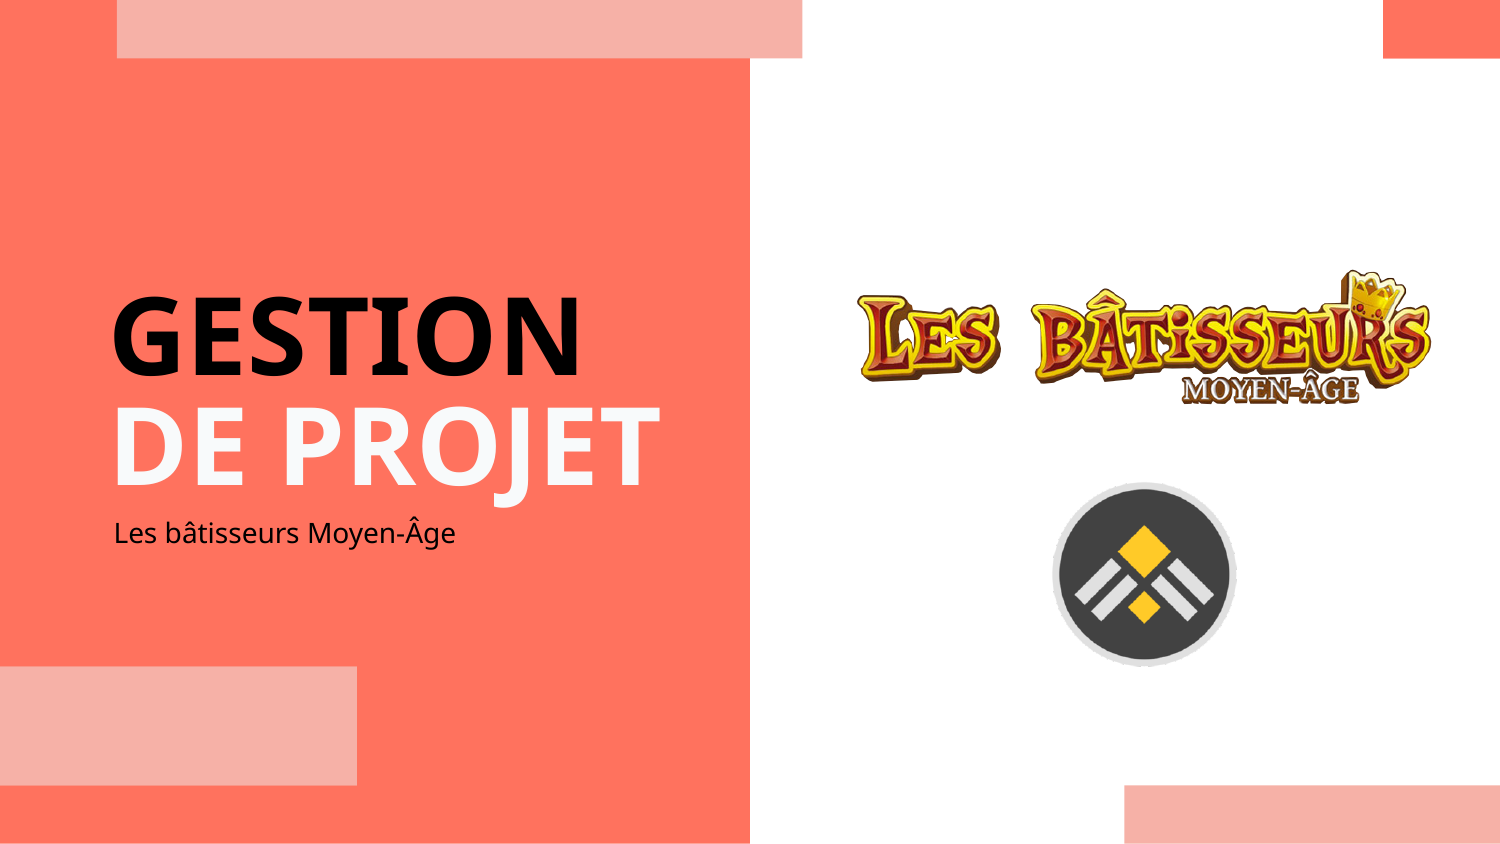

# GESTION DE PROJET
Les bâtisseurs Moyen-Âge